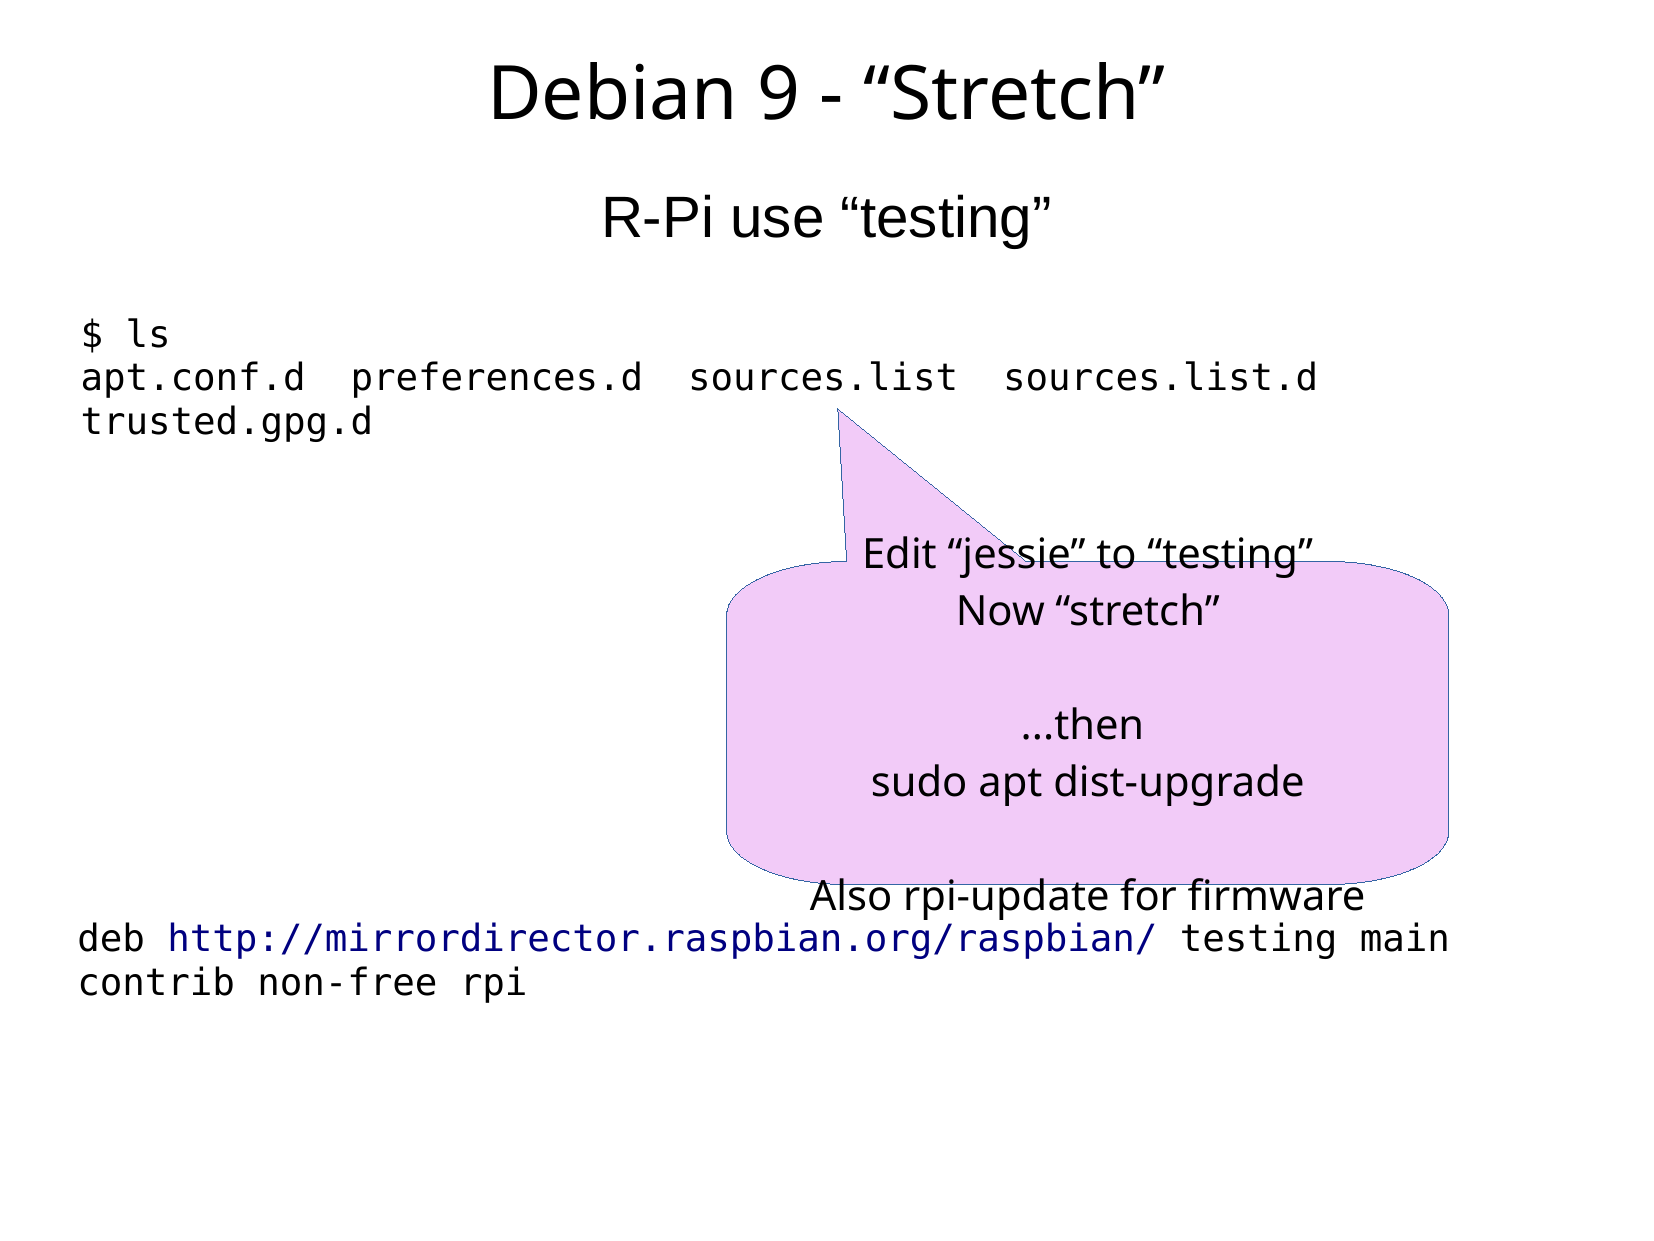

# Debian 9 - “Stretch”
R-Pi use “testing”
$ ls
apt.conf.d preferences.d sources.list sources.list.d trusted.gpg.d
Edit “jessie” to “testing”
Now “stretch”
...then
sudo apt dist-upgrade
Also rpi-update for firmware
deb http://mirrordirector.raspbian.org/raspbian/ testing main contrib non-free rpi